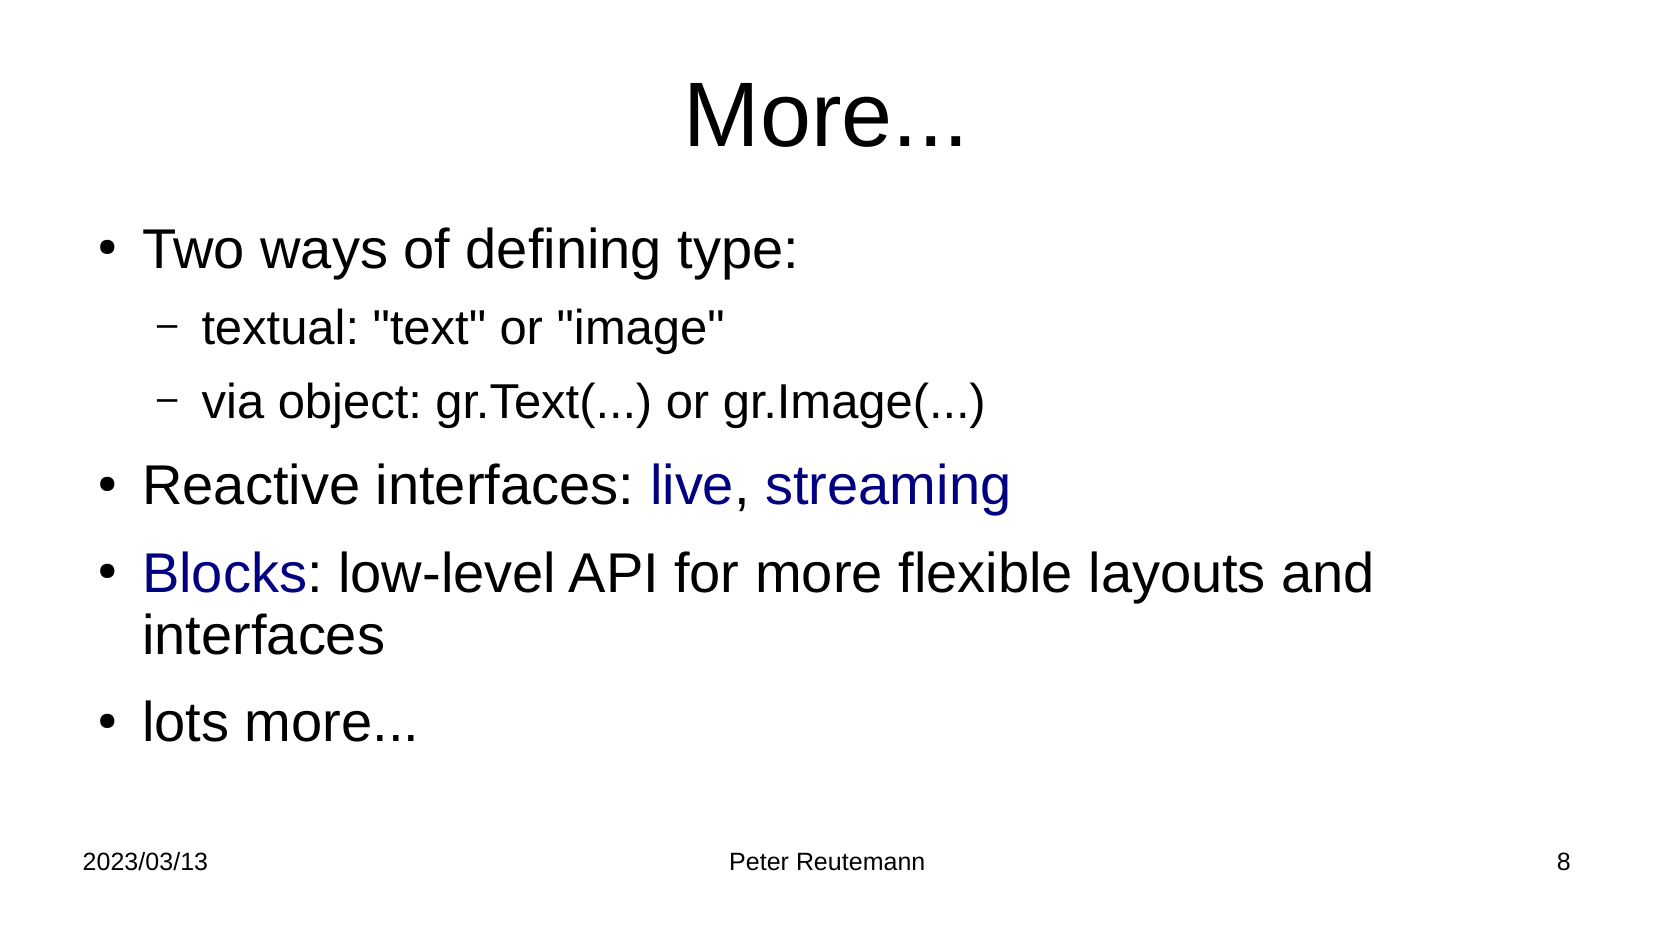

# More...
Two ways of defining type:
textual: "text" or "image"
via object: gr.Text(...) or gr.Image(...)
Reactive interfaces: live, streaming
Blocks: low-level API for more flexible layouts and interfaces
lots more...
2023/03/13
Peter Reutemann
8